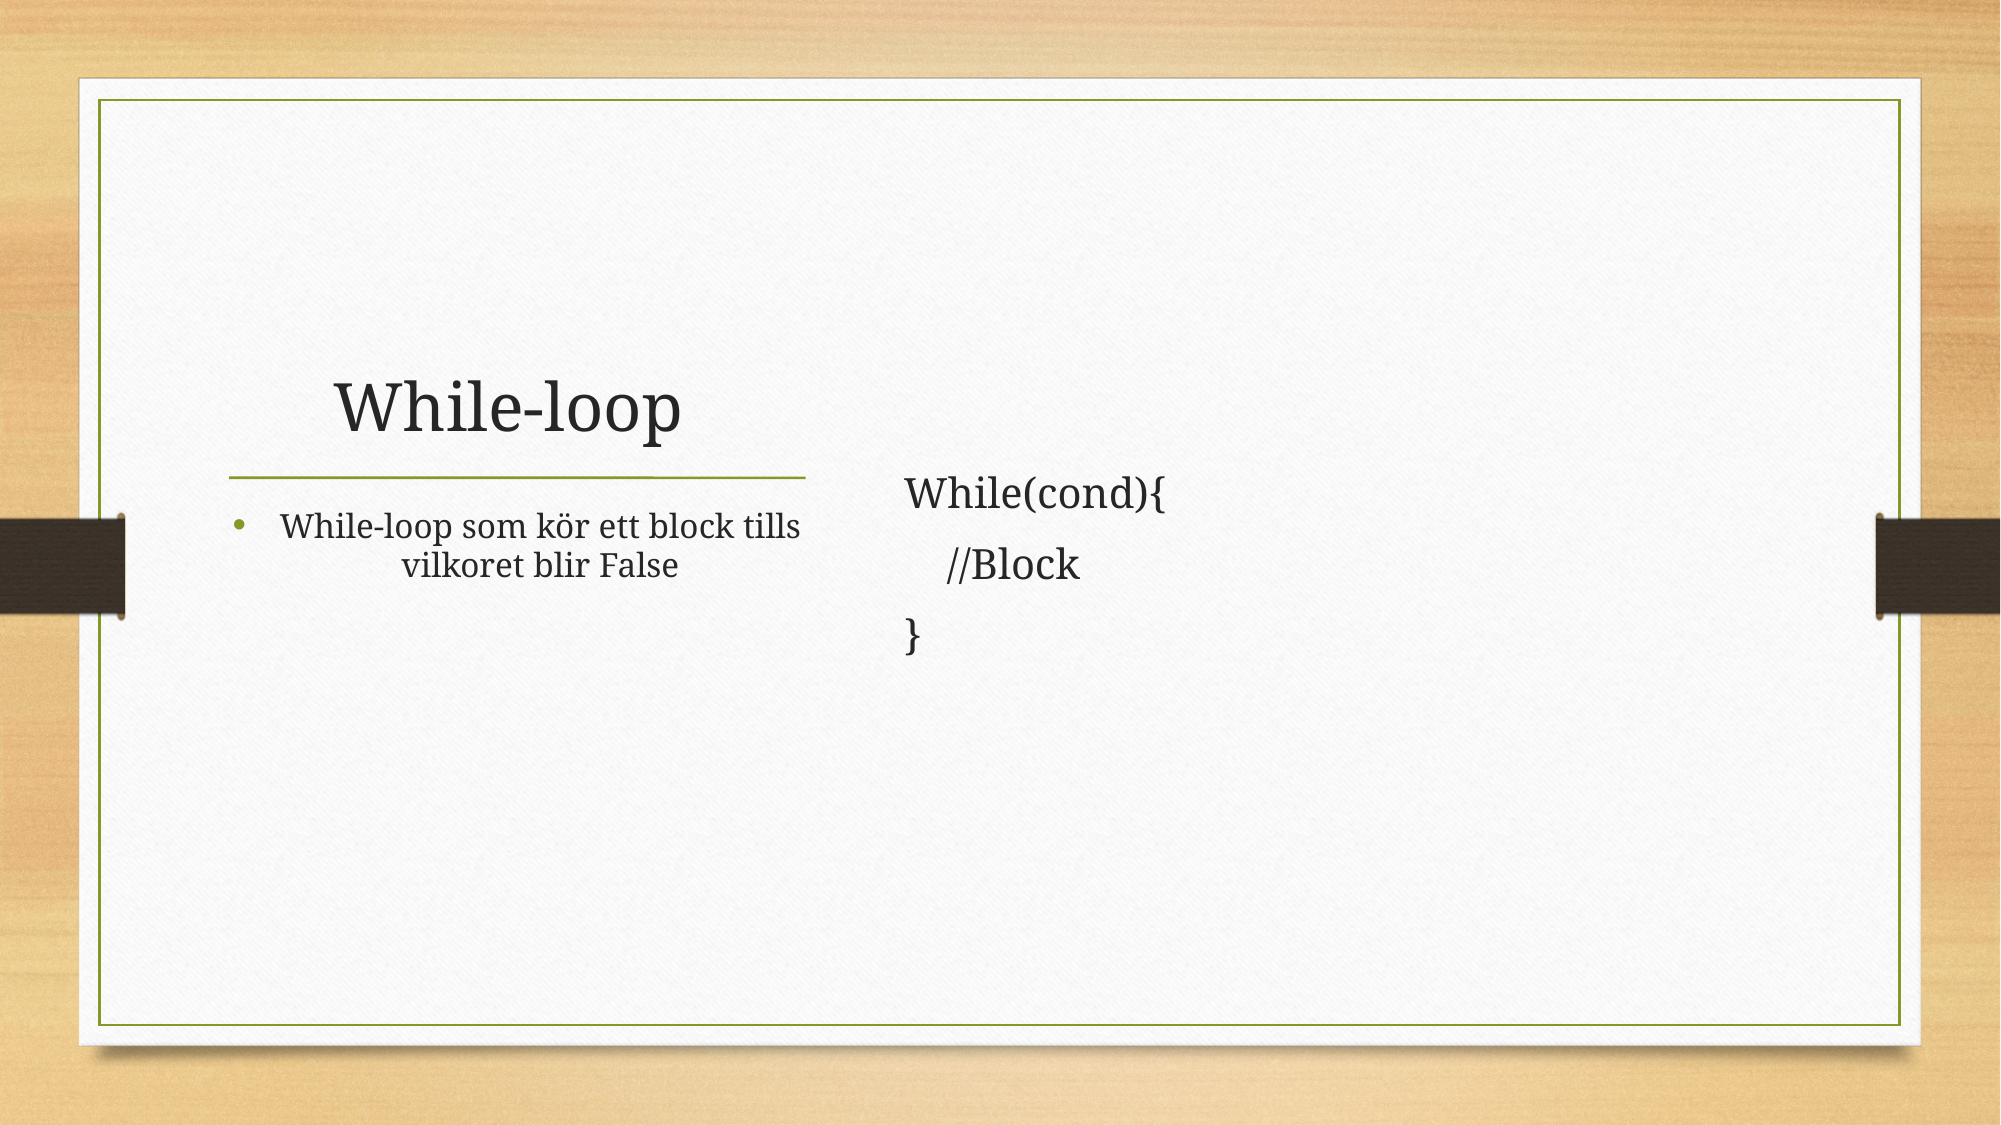

While(cond){
    //Block
}
# While-loop
While-loop som kör ett block tills vilkoret blir False